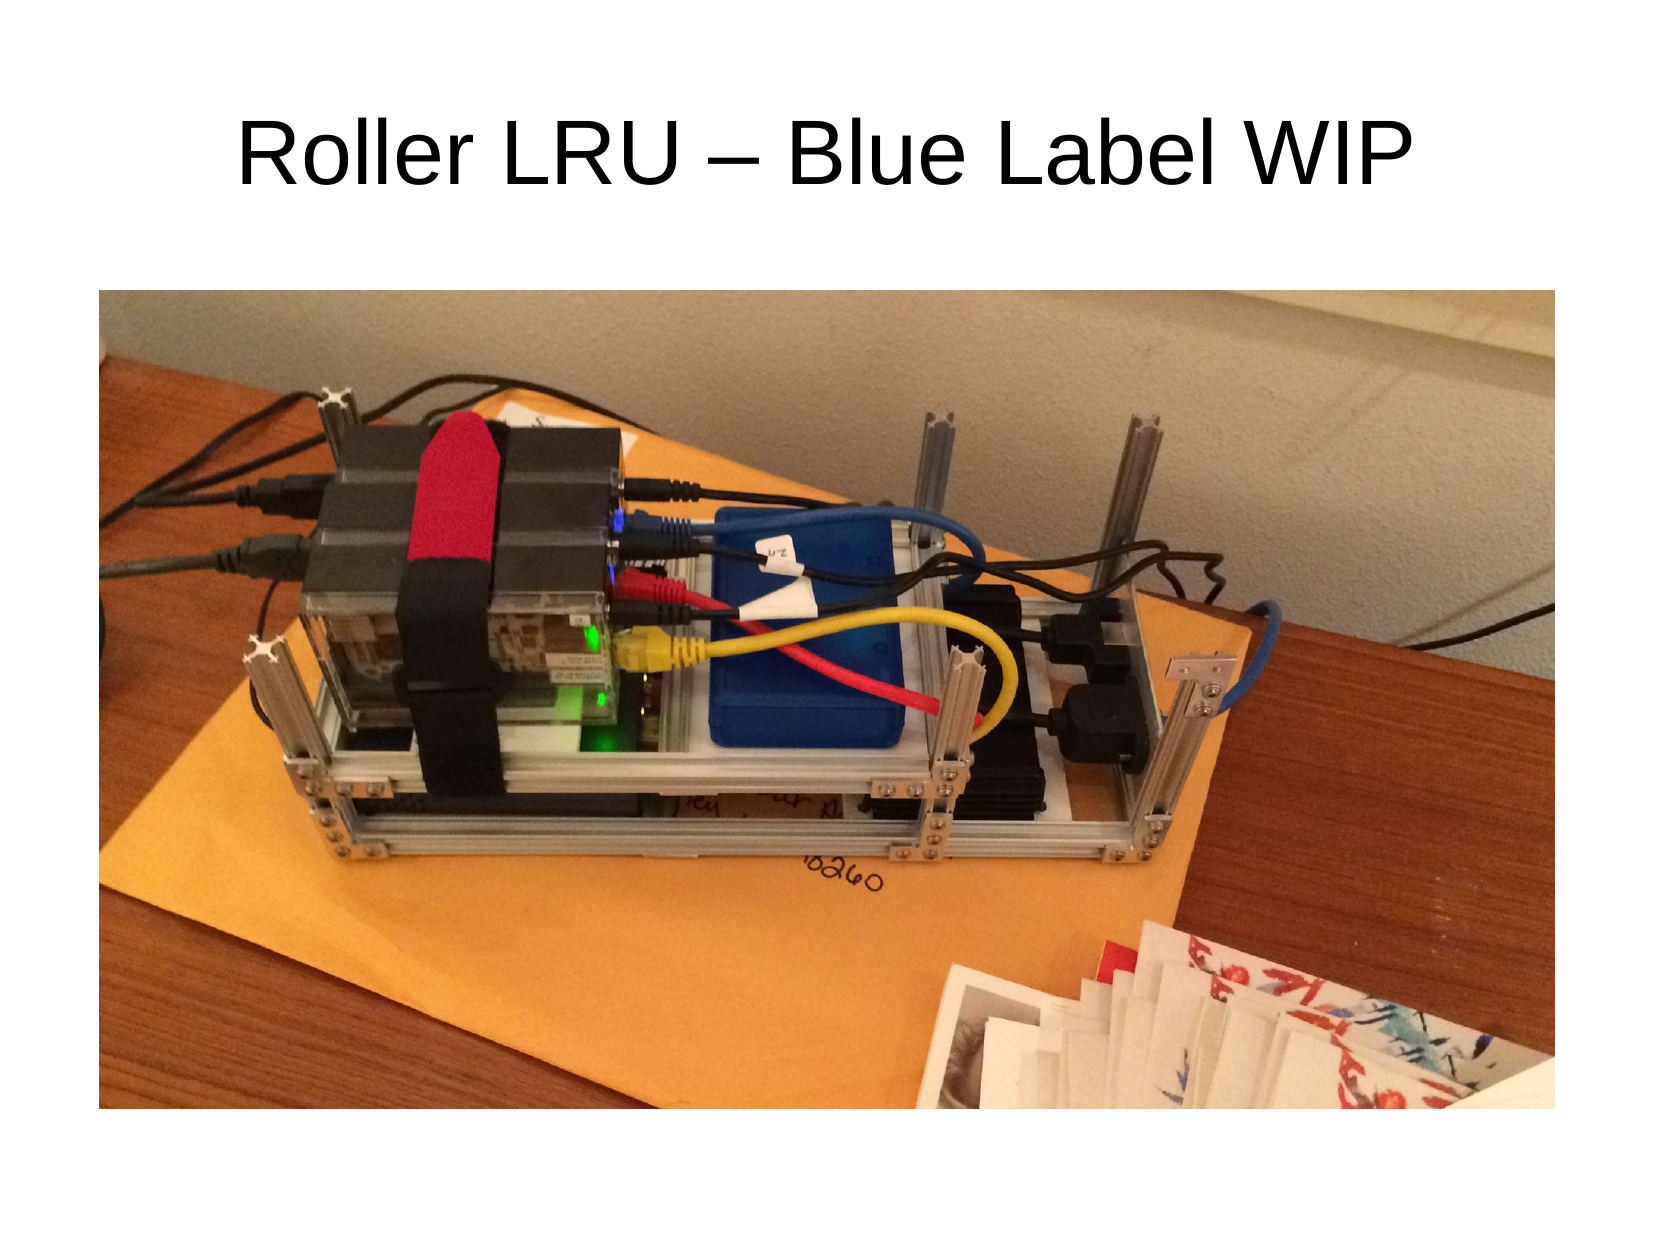

# Roller LRU – Blue Label WIP